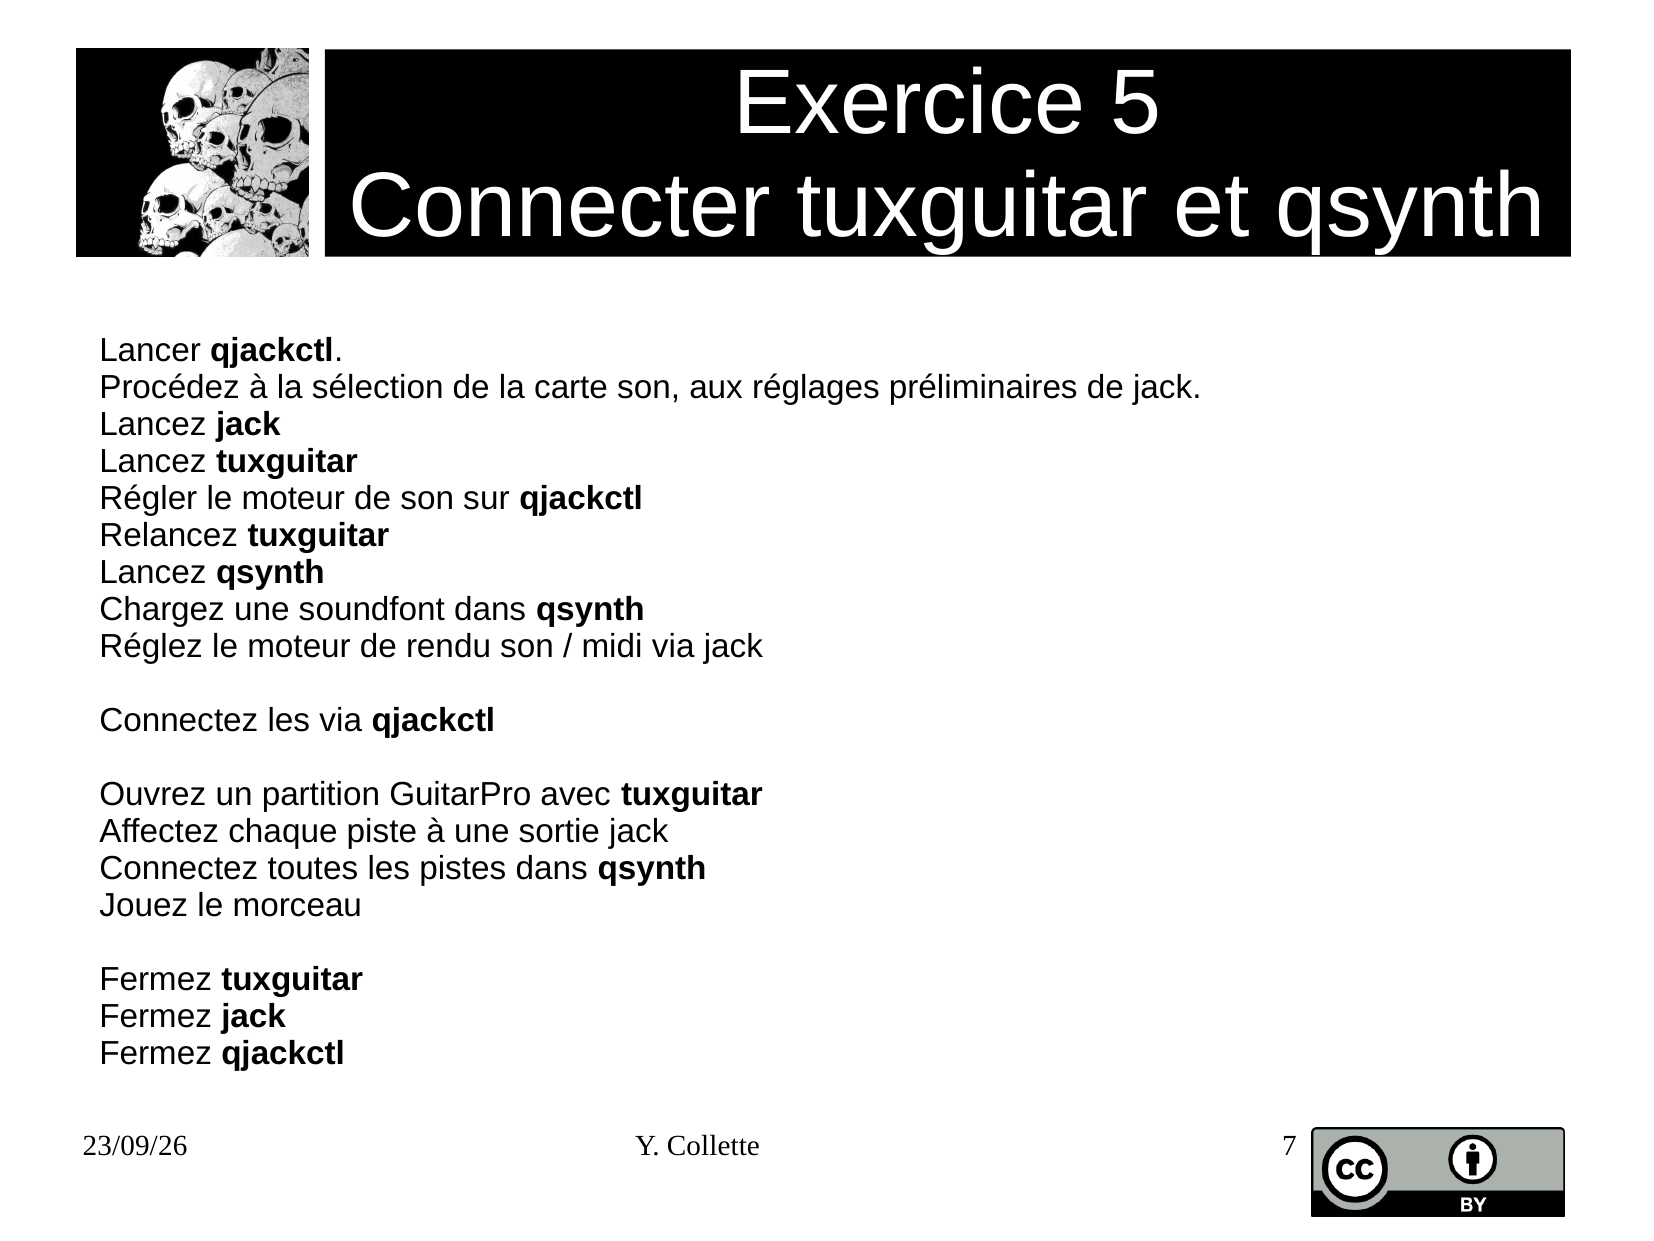

# Exercice 5 Connecter tuxguitar et qsynth
Lancer qjackctl.
Procédez à la sélection de la carte son, aux réglages préliminaires de jack.
Lancez jack
Lancez tuxguitar
Régler le moteur de son sur qjackctl
Relancez tuxguitar
Lancez qsynth
Chargez une soundfont dans qsynth
Réglez le moteur de rendu son / midi via jack
Connectez les via qjackctl
Ouvrez un partition GuitarPro avec tuxguitar
Affectez chaque piste à une sortie jack
Connectez toutes les pistes dans qsynth
Jouez le morceau
Fermez tuxguitar
Fermez jack
Fermez qjackctl
Y. Collette
7